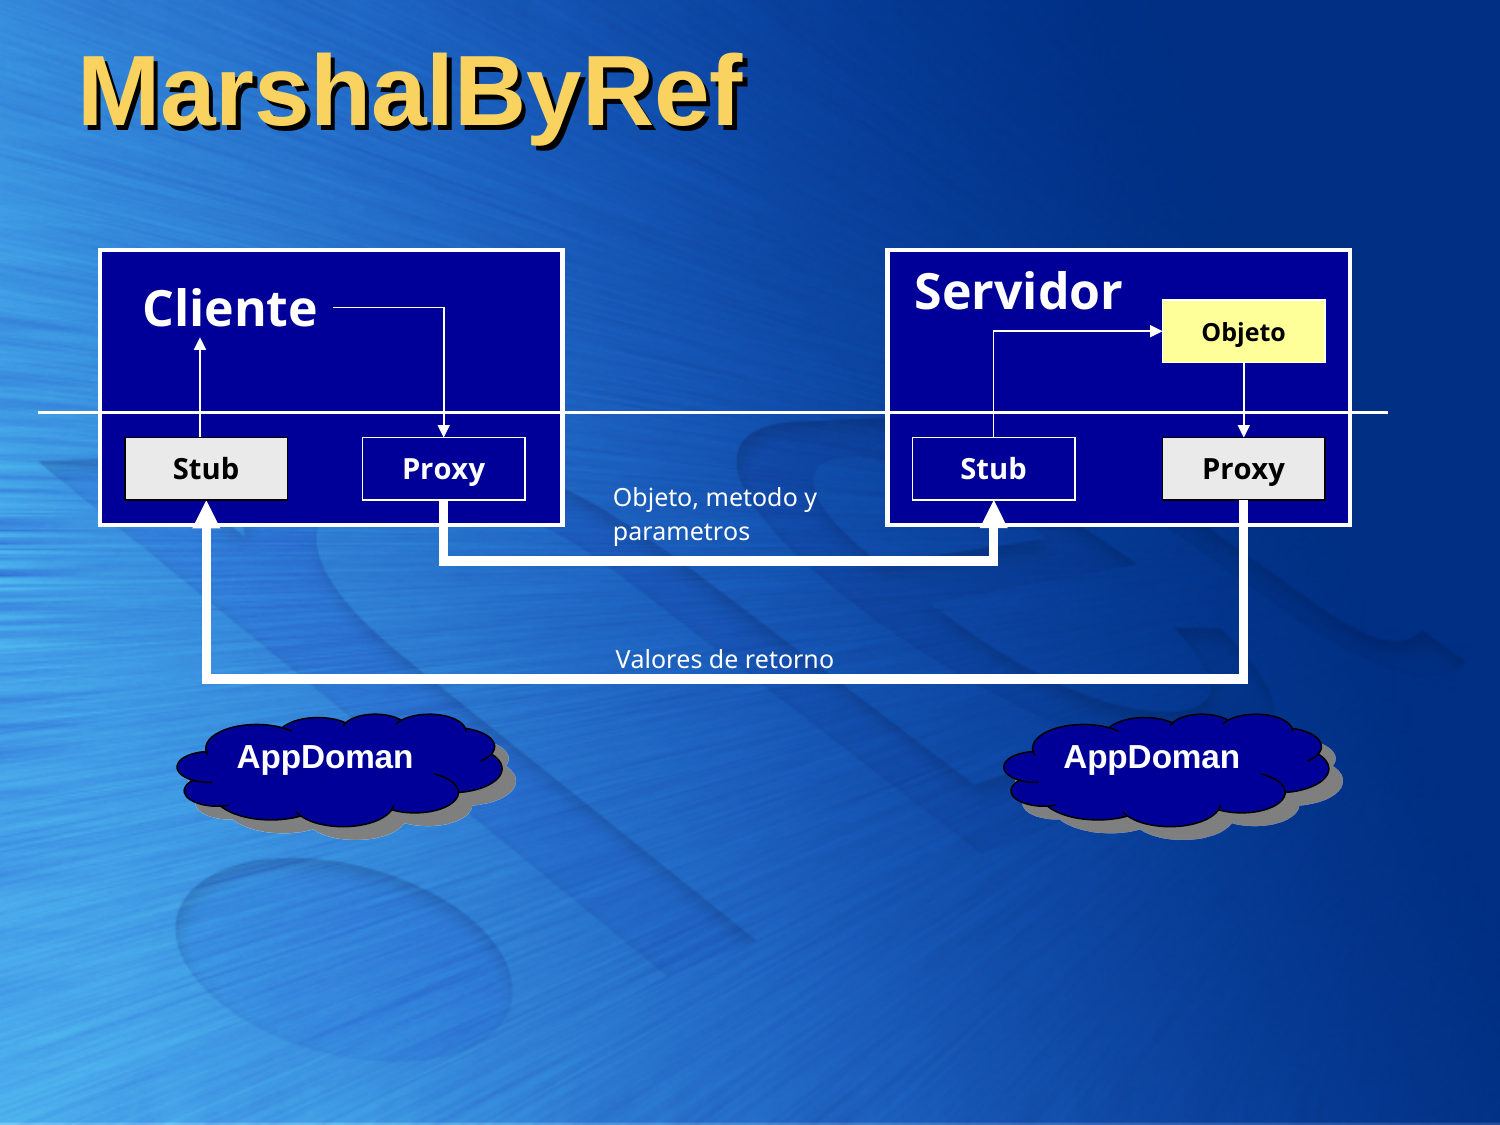

# MarshalByRef
Servidor
Cliente
Objeto
Stub
Proxy
Stub
Proxy
Objeto, metodo y
parametros
Valores de retorno
AppDoman
AppDoman